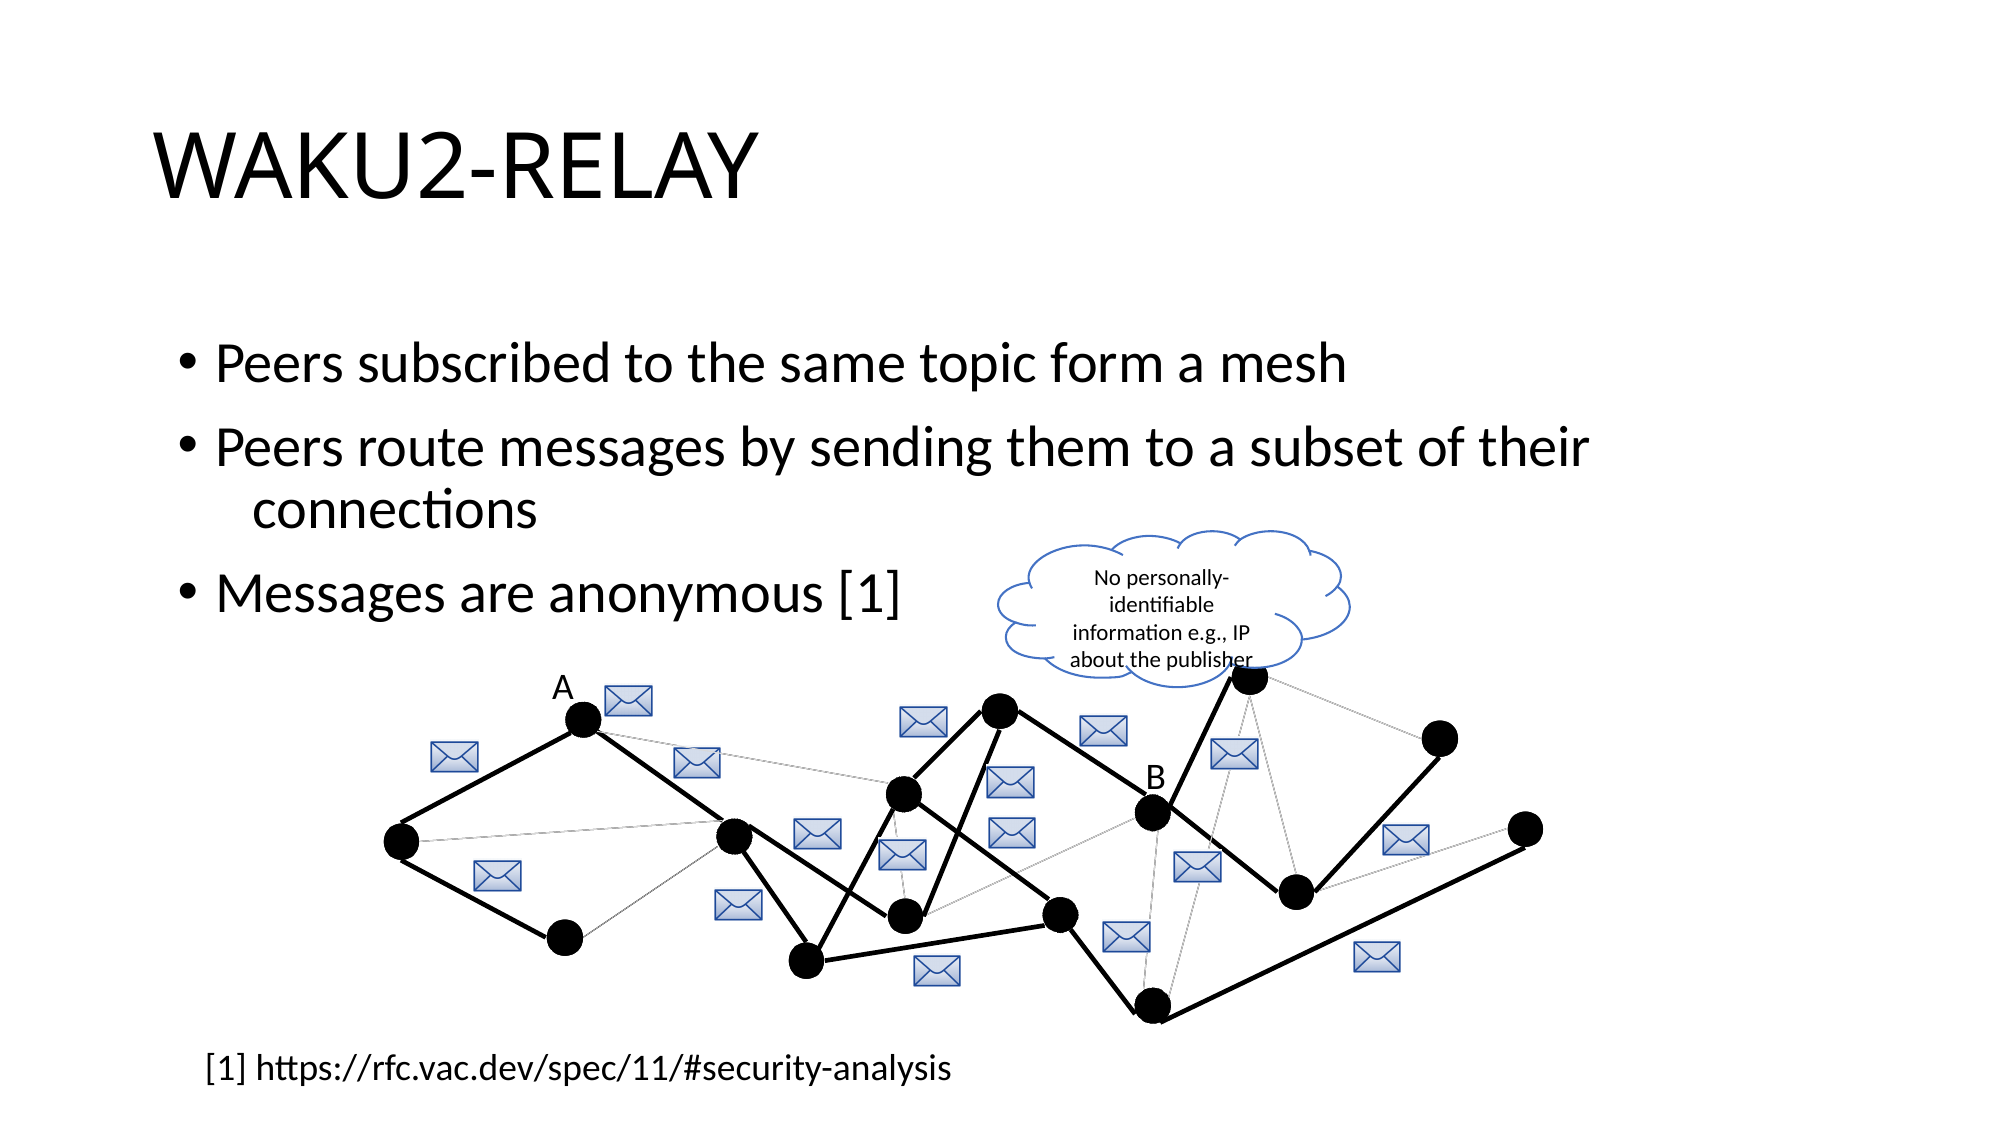

# WAKU2-RELAY
Peers subscribed to the same topic form a mesh
Peers route messages by sending them to a subset of their connections
Messages are anonymous [1]
No personally-identifiable information e.g., IP about the publisher
A
B
[1] https://rfc.vac.dev/spec/11/#security-analysis